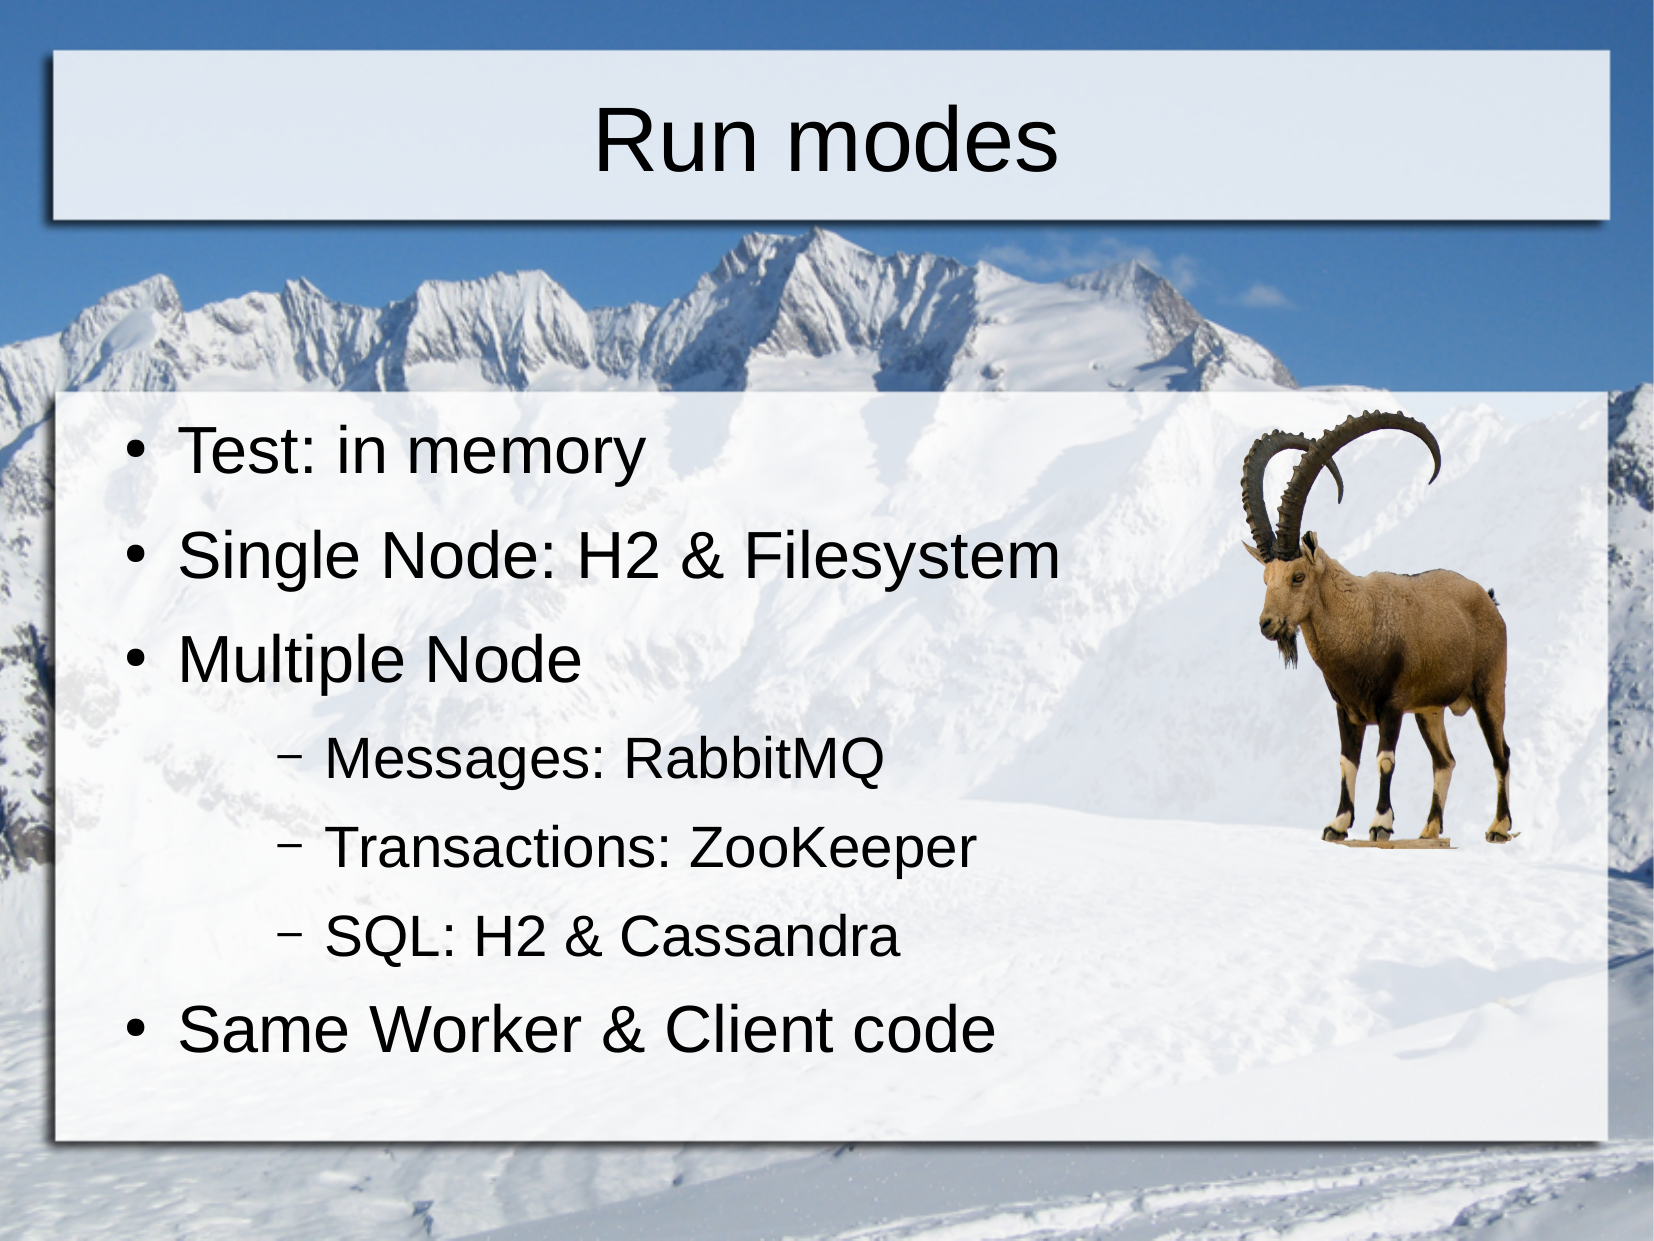

# Run modes
Test: in memory
Single Node: H2 & Filesystem
Multiple Node
Messages: RabbitMQ
Transactions: ZooKeeper
SQL: H2 & Cassandra
Same Worker & Client code